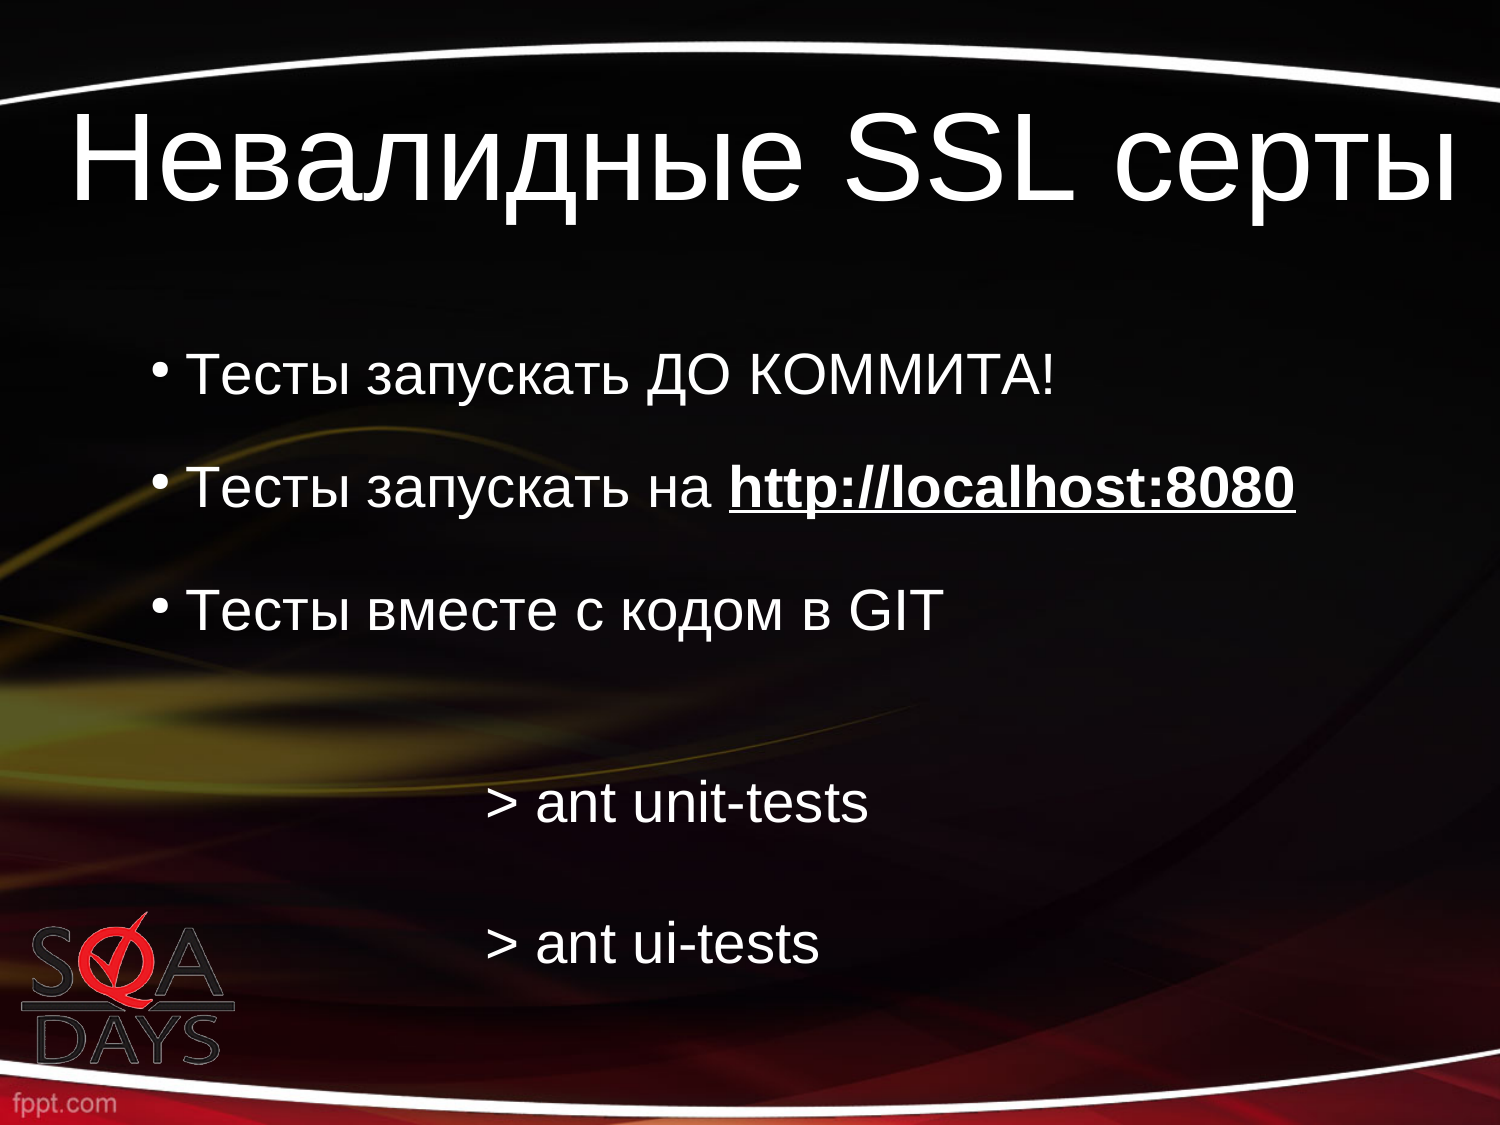

# Невалидные SSL серты
Тесты запускать ДО КОММИТА!
Тесты запускать на http://localhost:8080
Тесты вместе с кодом в GIT
> ant unit-tests
> ant ui-tests